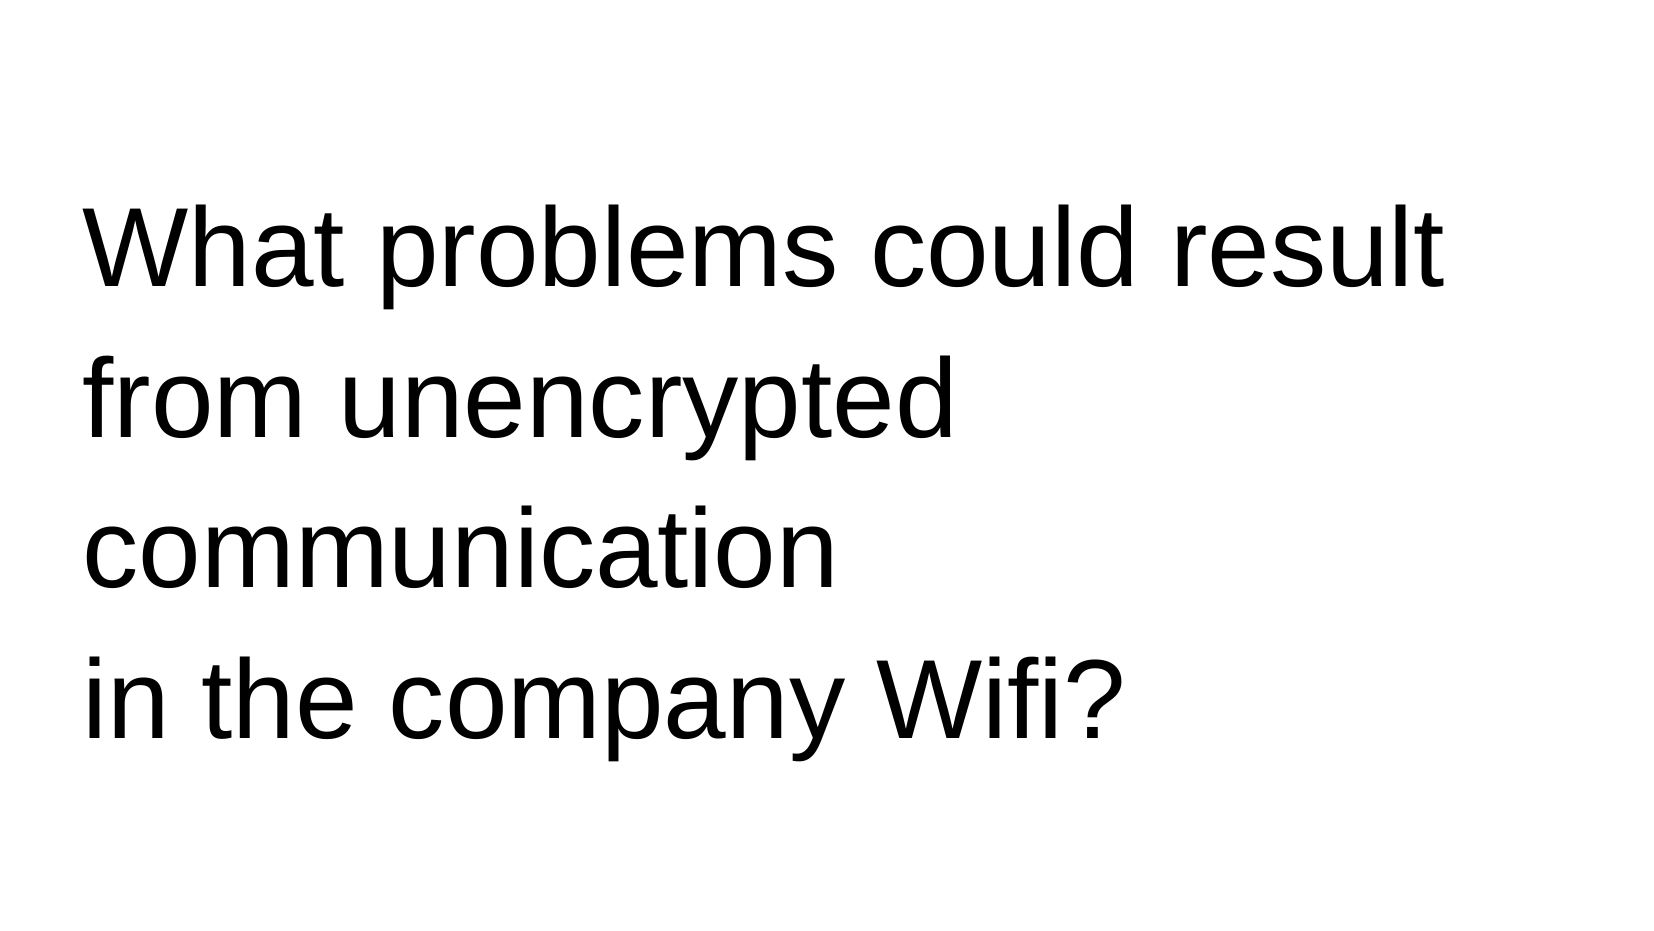

# What problems could result from unencrypted communication in the company Wifi?